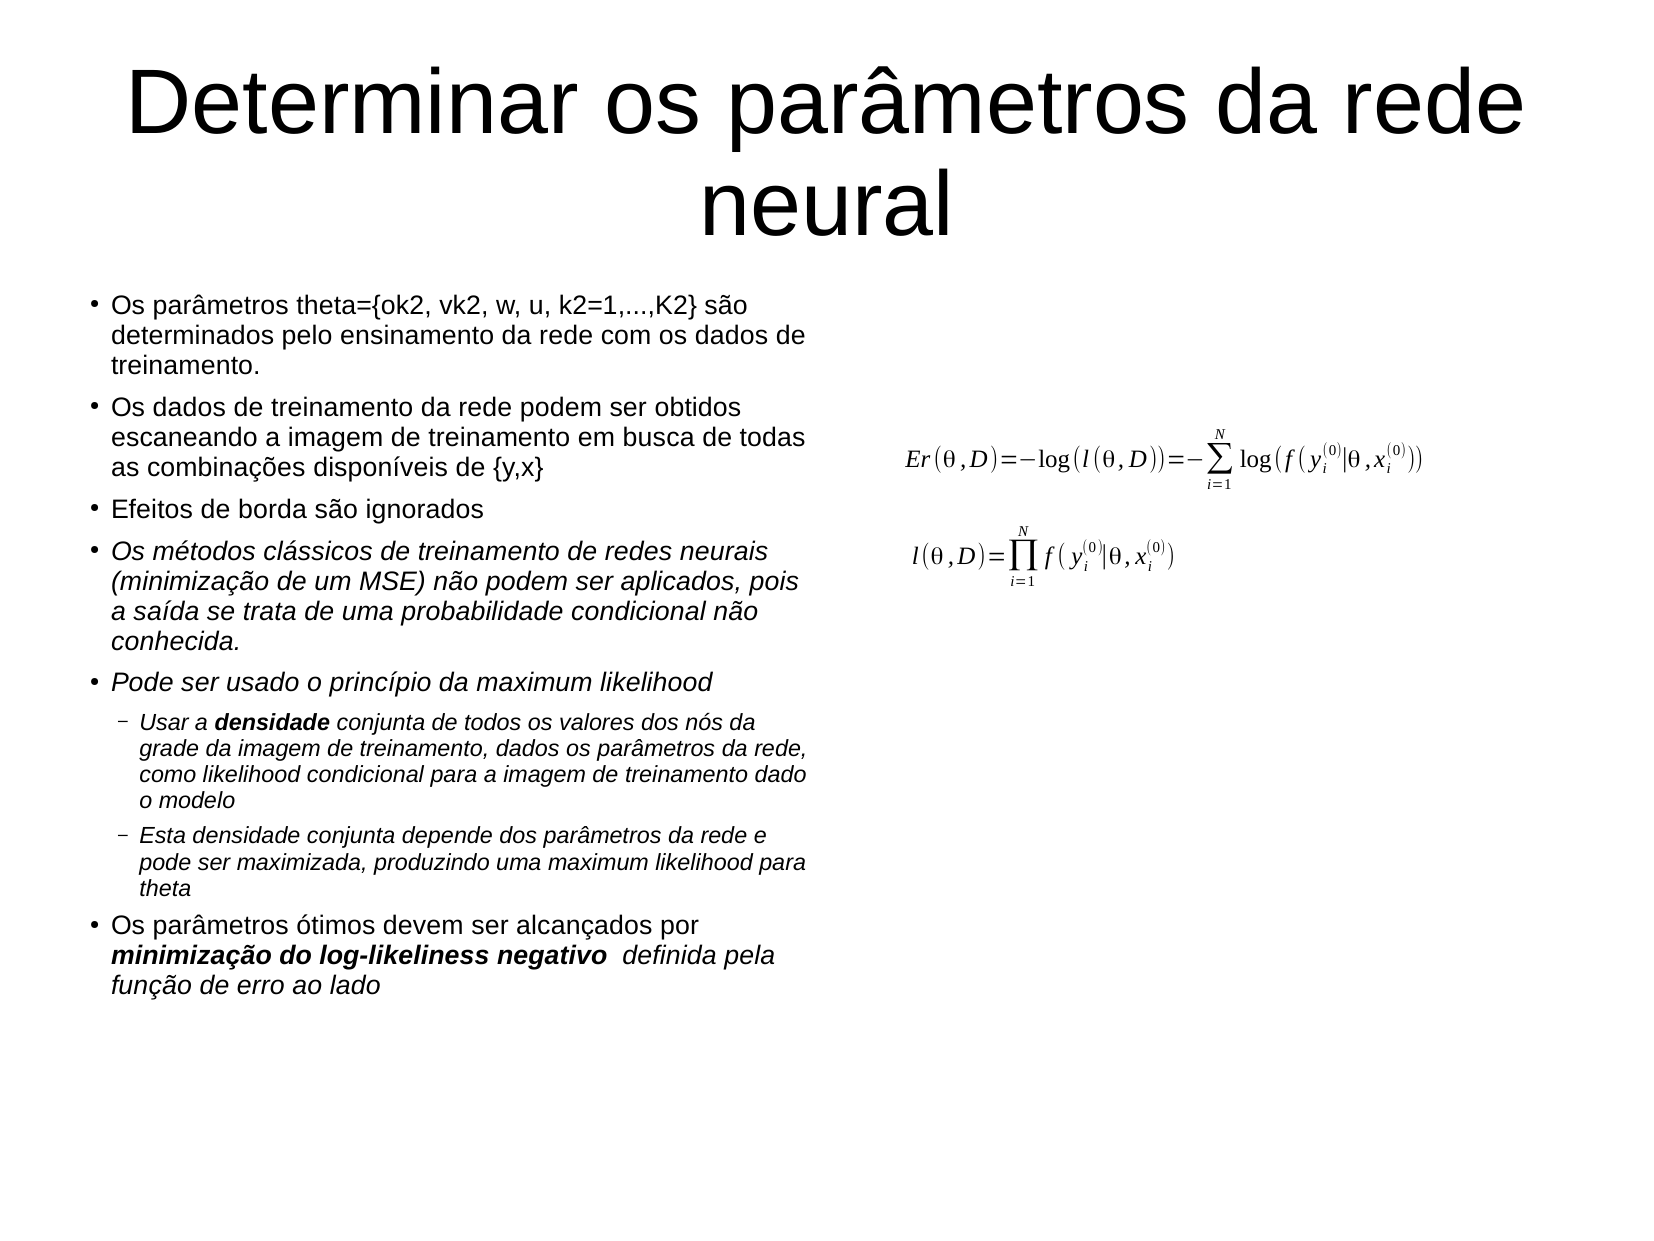

# Determinar os parâmetros da rede neural
Os parâmetros theta={ok2, vk2, w, u, k2=1,...,K2} são determinados pelo ensinamento da rede com os dados de treinamento.
Os dados de treinamento da rede podem ser obtidos escaneando a imagem de treinamento em busca de todas as combinações disponíveis de {y,x}
Efeitos de borda são ignorados
Os métodos clássicos de treinamento de redes neurais (minimização de um MSE) não podem ser aplicados, pois a saída se trata de uma probabilidade condicional não conhecida.
Pode ser usado o princípio da maximum likelihood
Usar a densidade conjunta de todos os valores dos nós da grade da imagem de treinamento, dados os parâmetros da rede, como likelihood condicional para a imagem de treinamento dado o modelo
Esta densidade conjunta depende dos parâmetros da rede e pode ser maximizada, produzindo uma maximum likelihood para theta
Os parâmetros ótimos devem ser alcançados por minimização do log-likeliness negativo definida pela função de erro ao lado